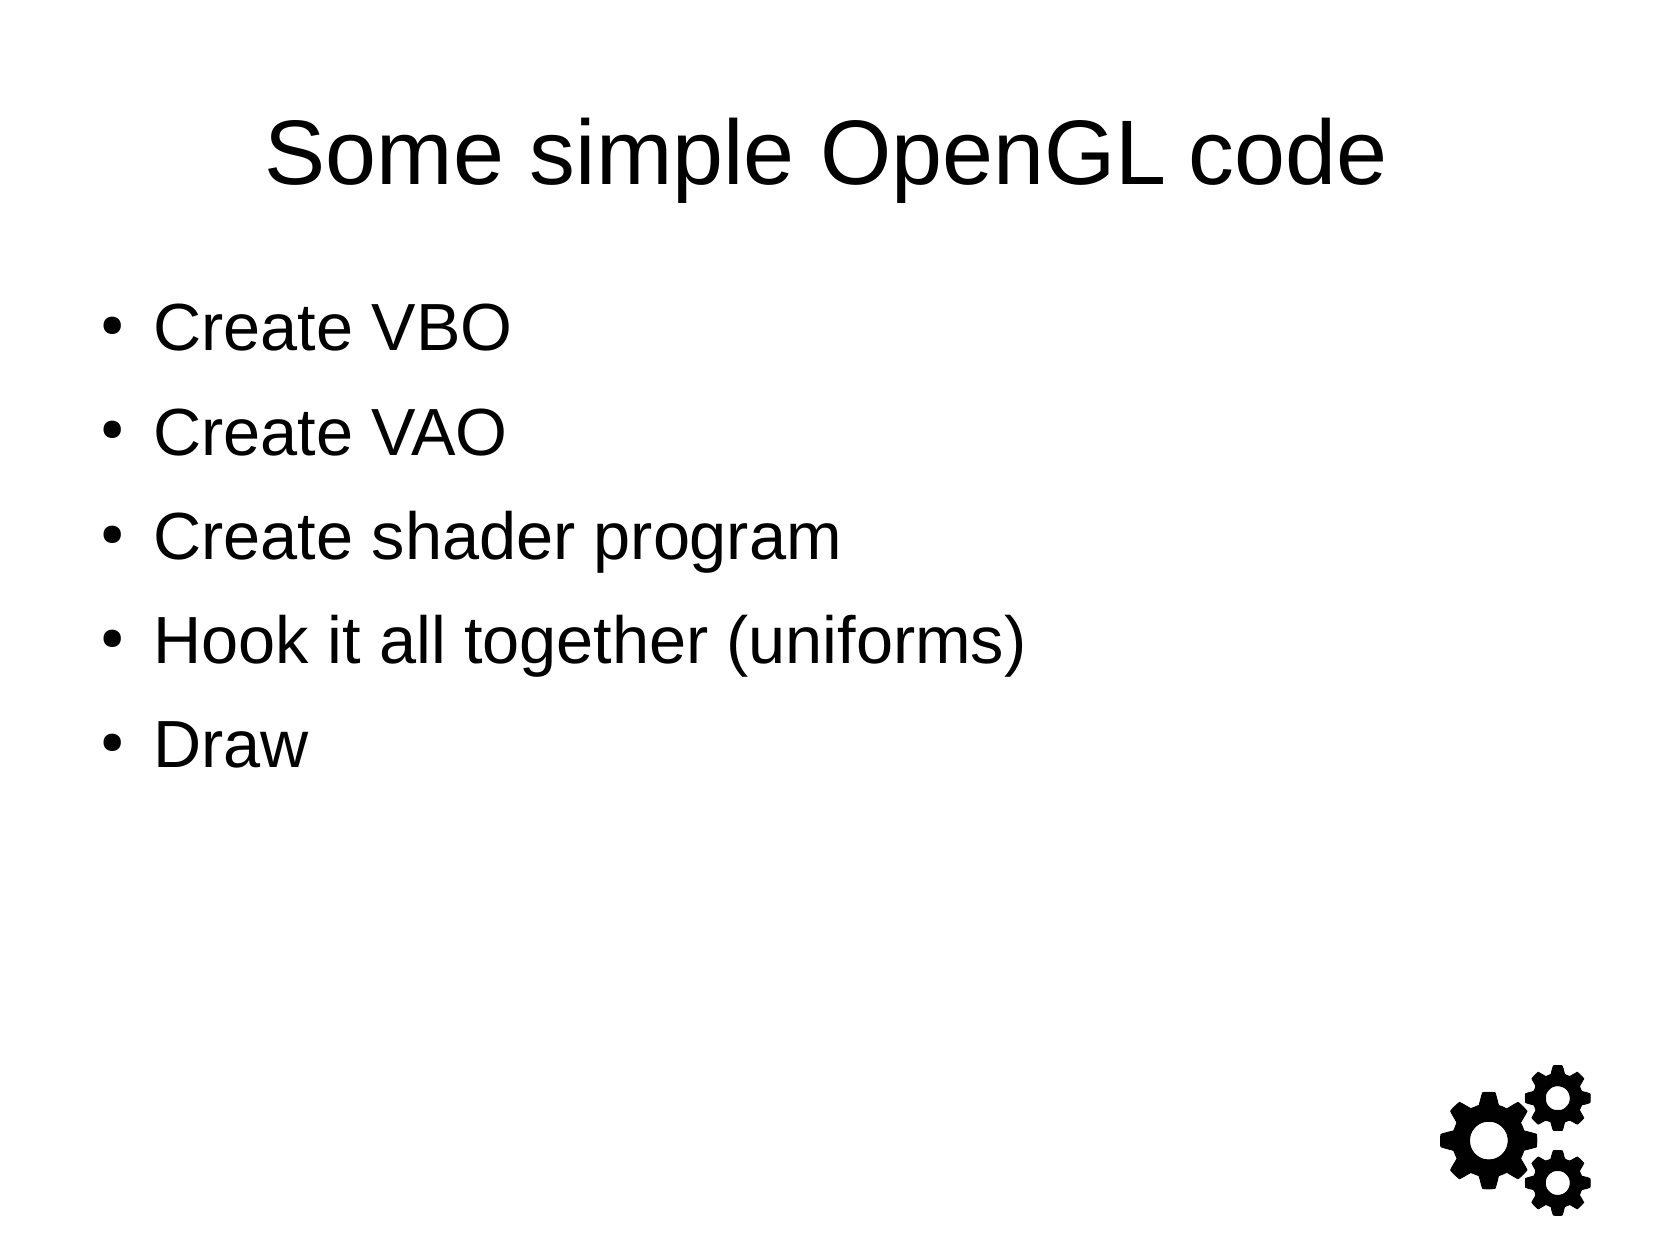

# Some simple OpenGL code
Create VBO
Create VAO
Create shader program
Hook it all together (uniforms)
Draw